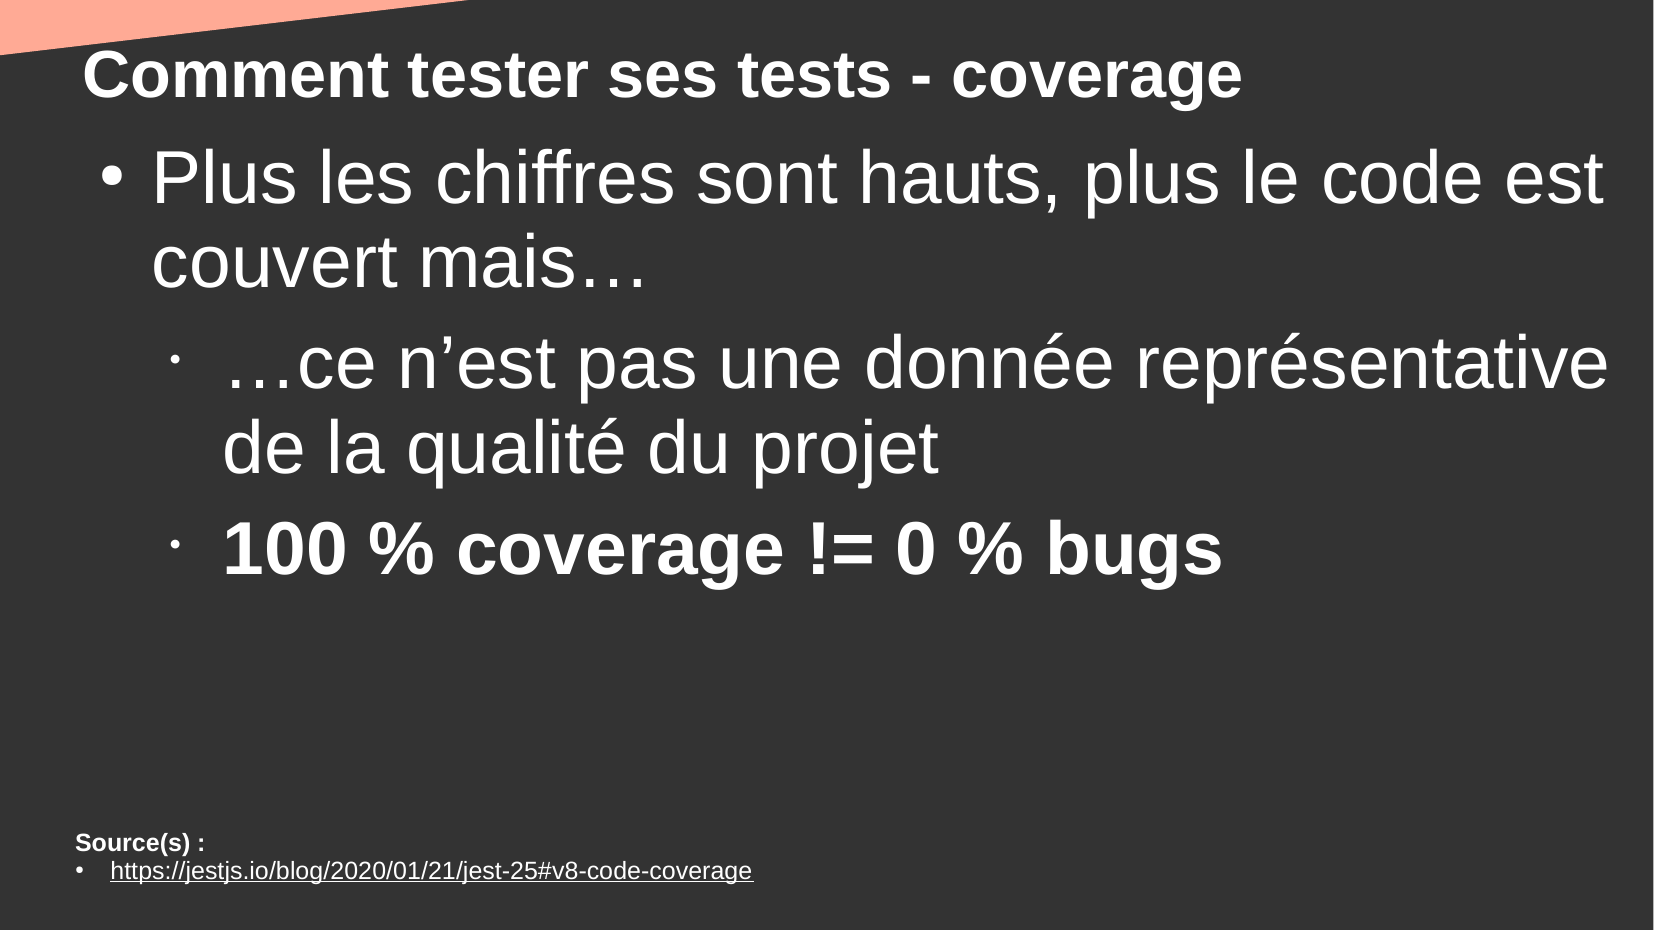

# Comment tester ses tests - coverage
Plus les chiffres sont hauts, plus le code est couvert mais…
…ce n’est pas une donnée représentative de la qualité du projet
100 % coverage != 0 % bugs
Source(s) :
https://jestjs.io/blog/2020/01/21/jest-25#v8-code-coverage